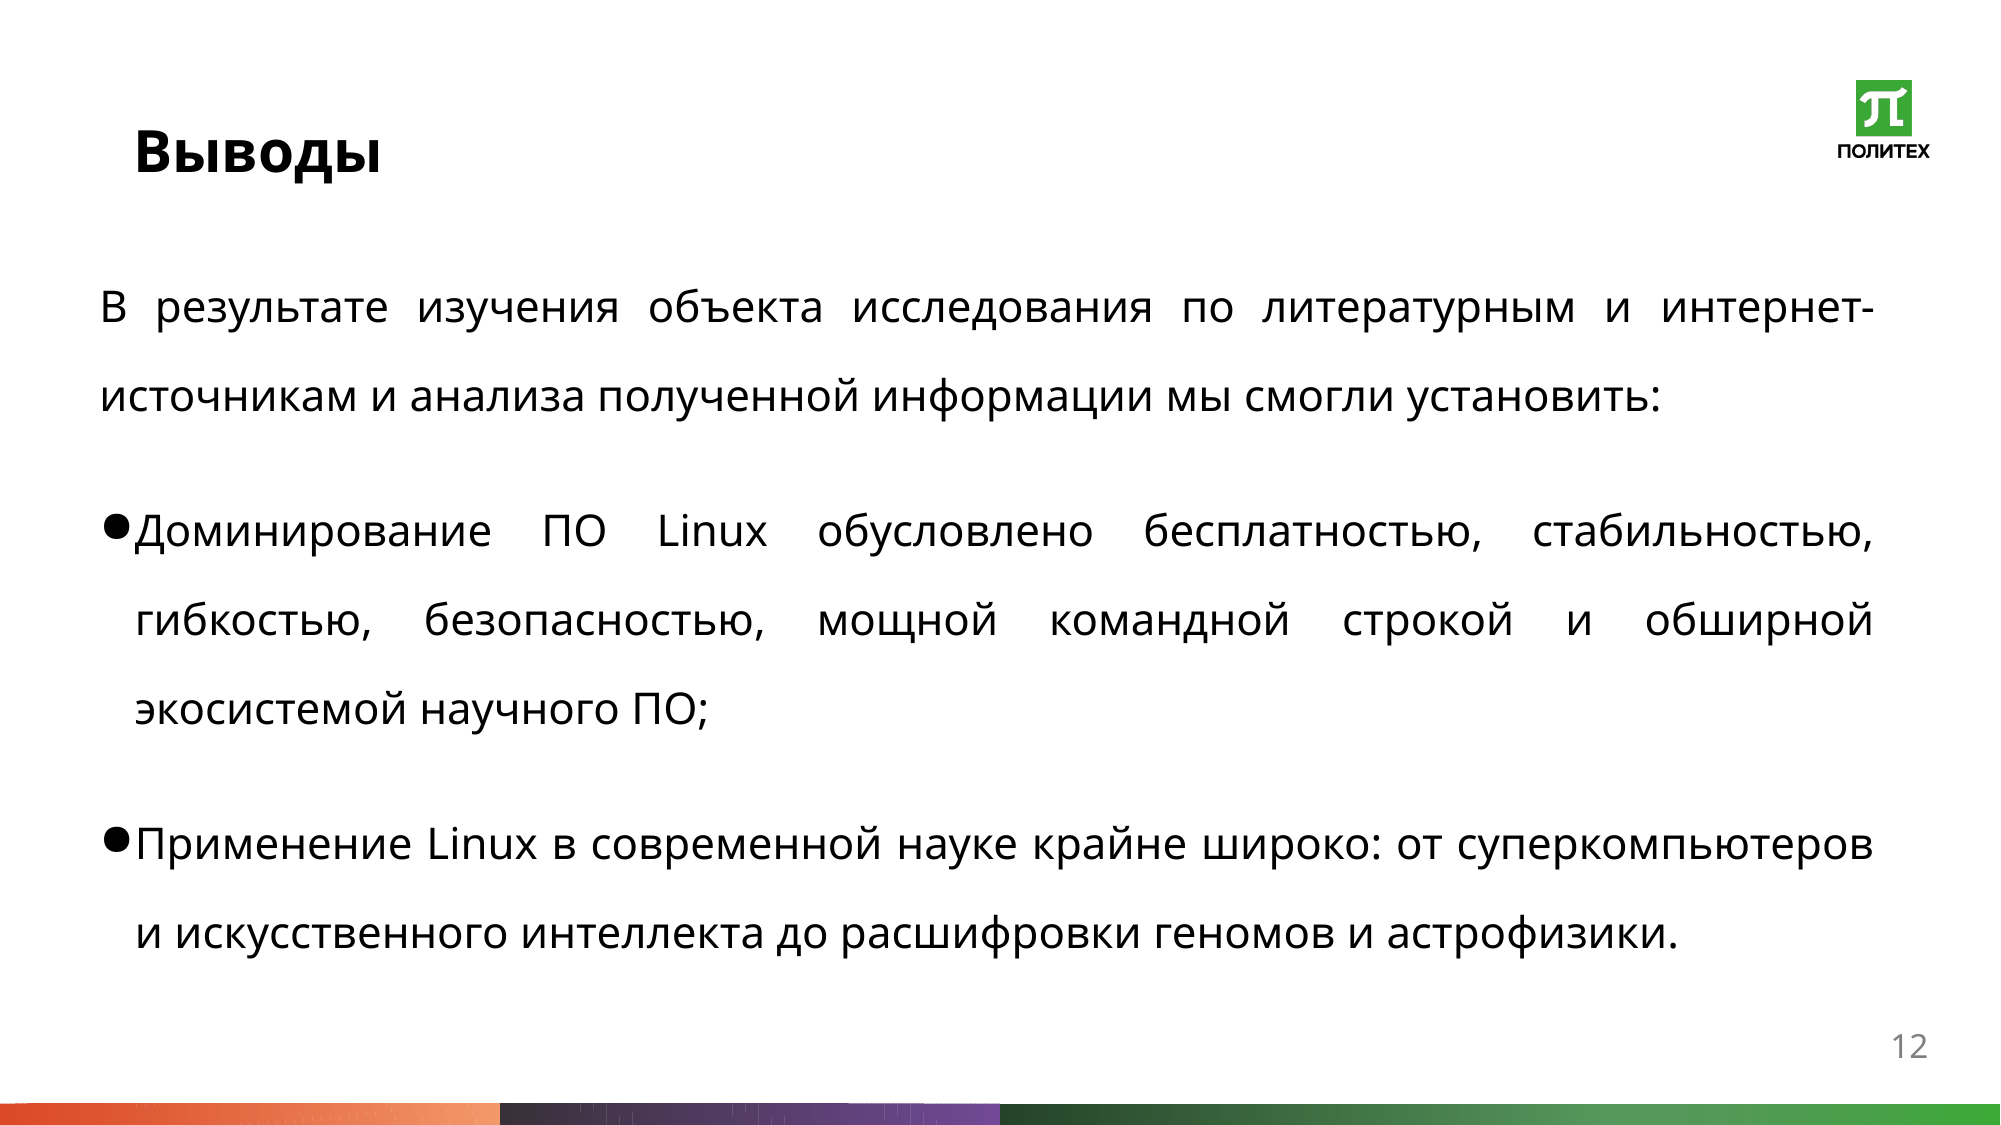

Выводы
В результате изучения объекта исследования по литературным и интернет-источникам и анализа полученной информации мы смогли установить:
Доминирование ПО Linux обусловлено бесплатностью, стабильностью, гибкостью, безопасностью, мощной командной строкой и обширной экосистемой научного ПО;
Применение Linux в современной науке крайне широко: от суперкомпьютеров и искусственного интеллекта до расшифровки геномов и астрофизики.